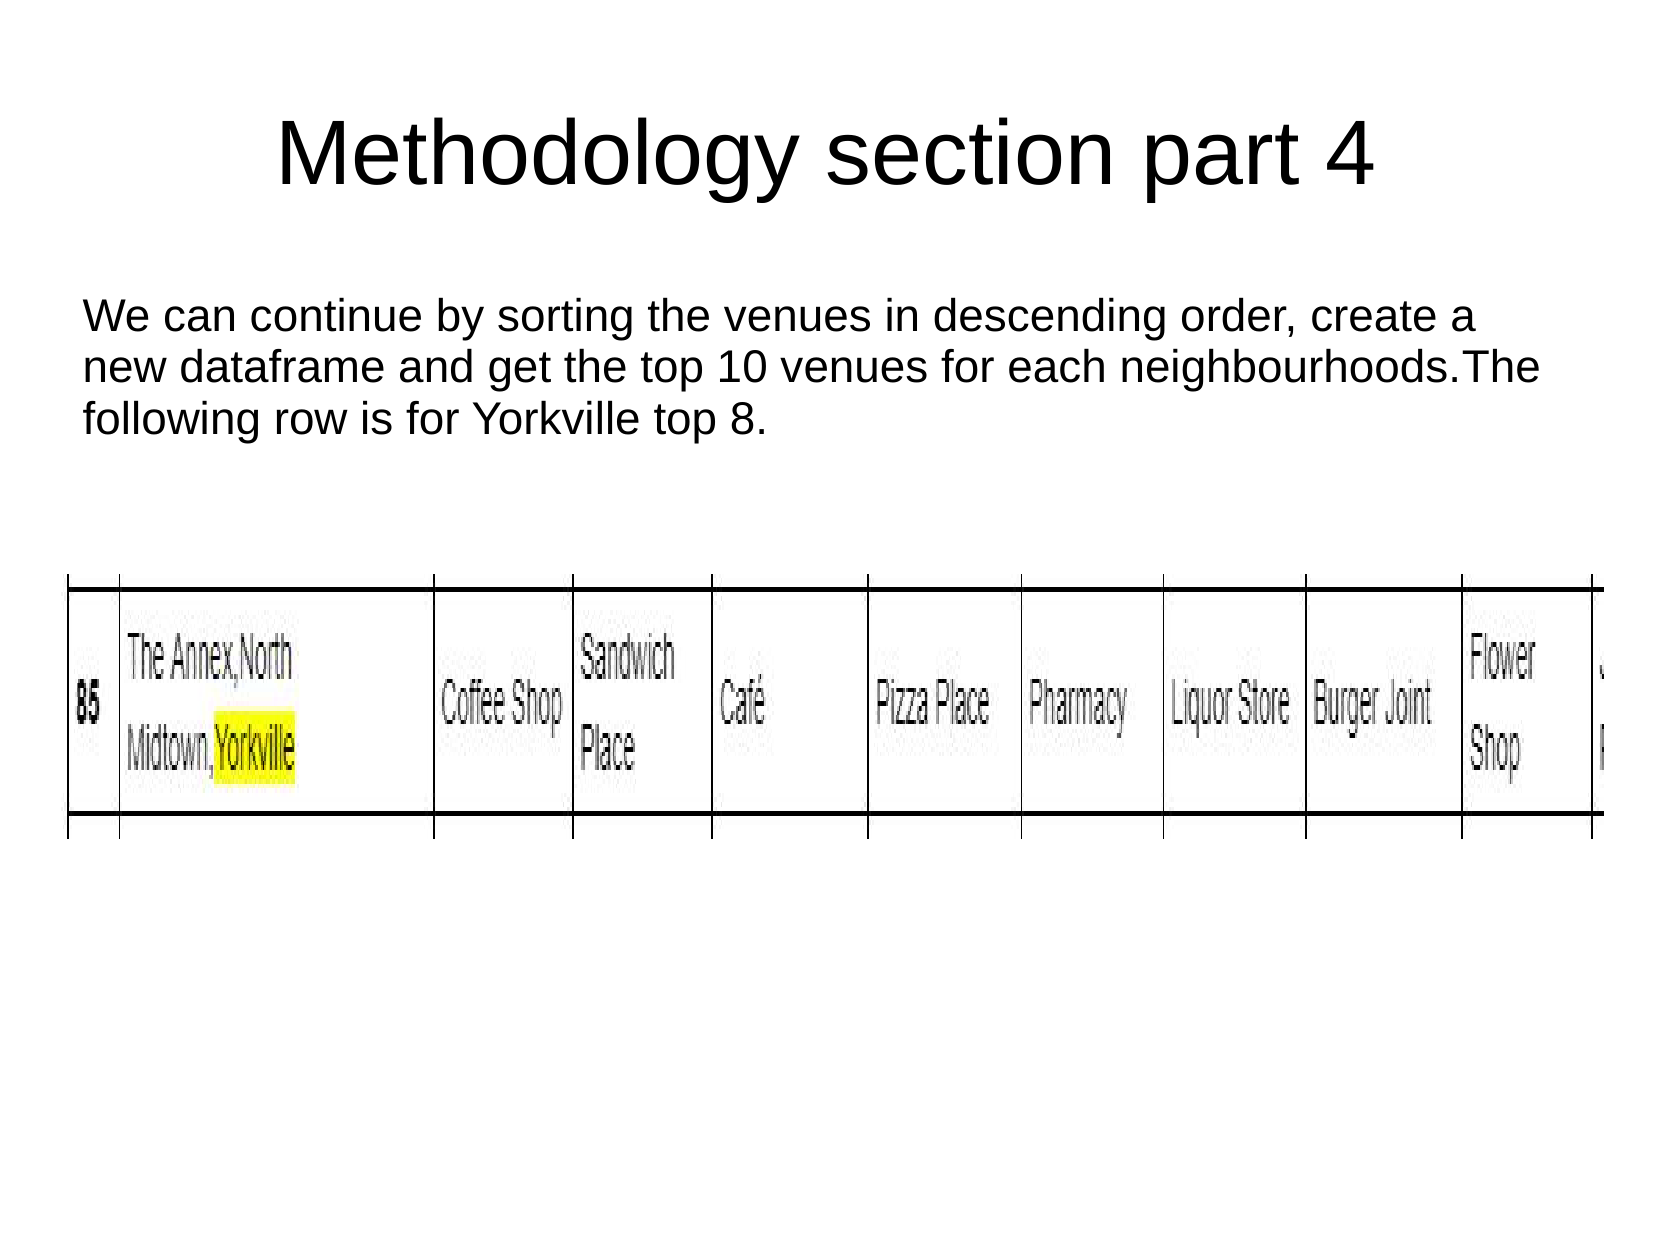

# Methodology section part 4
We can continue by sorting the venues in descending order, create a new dataframe and get the top 10 venues for each neighbourhoods.The following row is for Yorkville top 8.